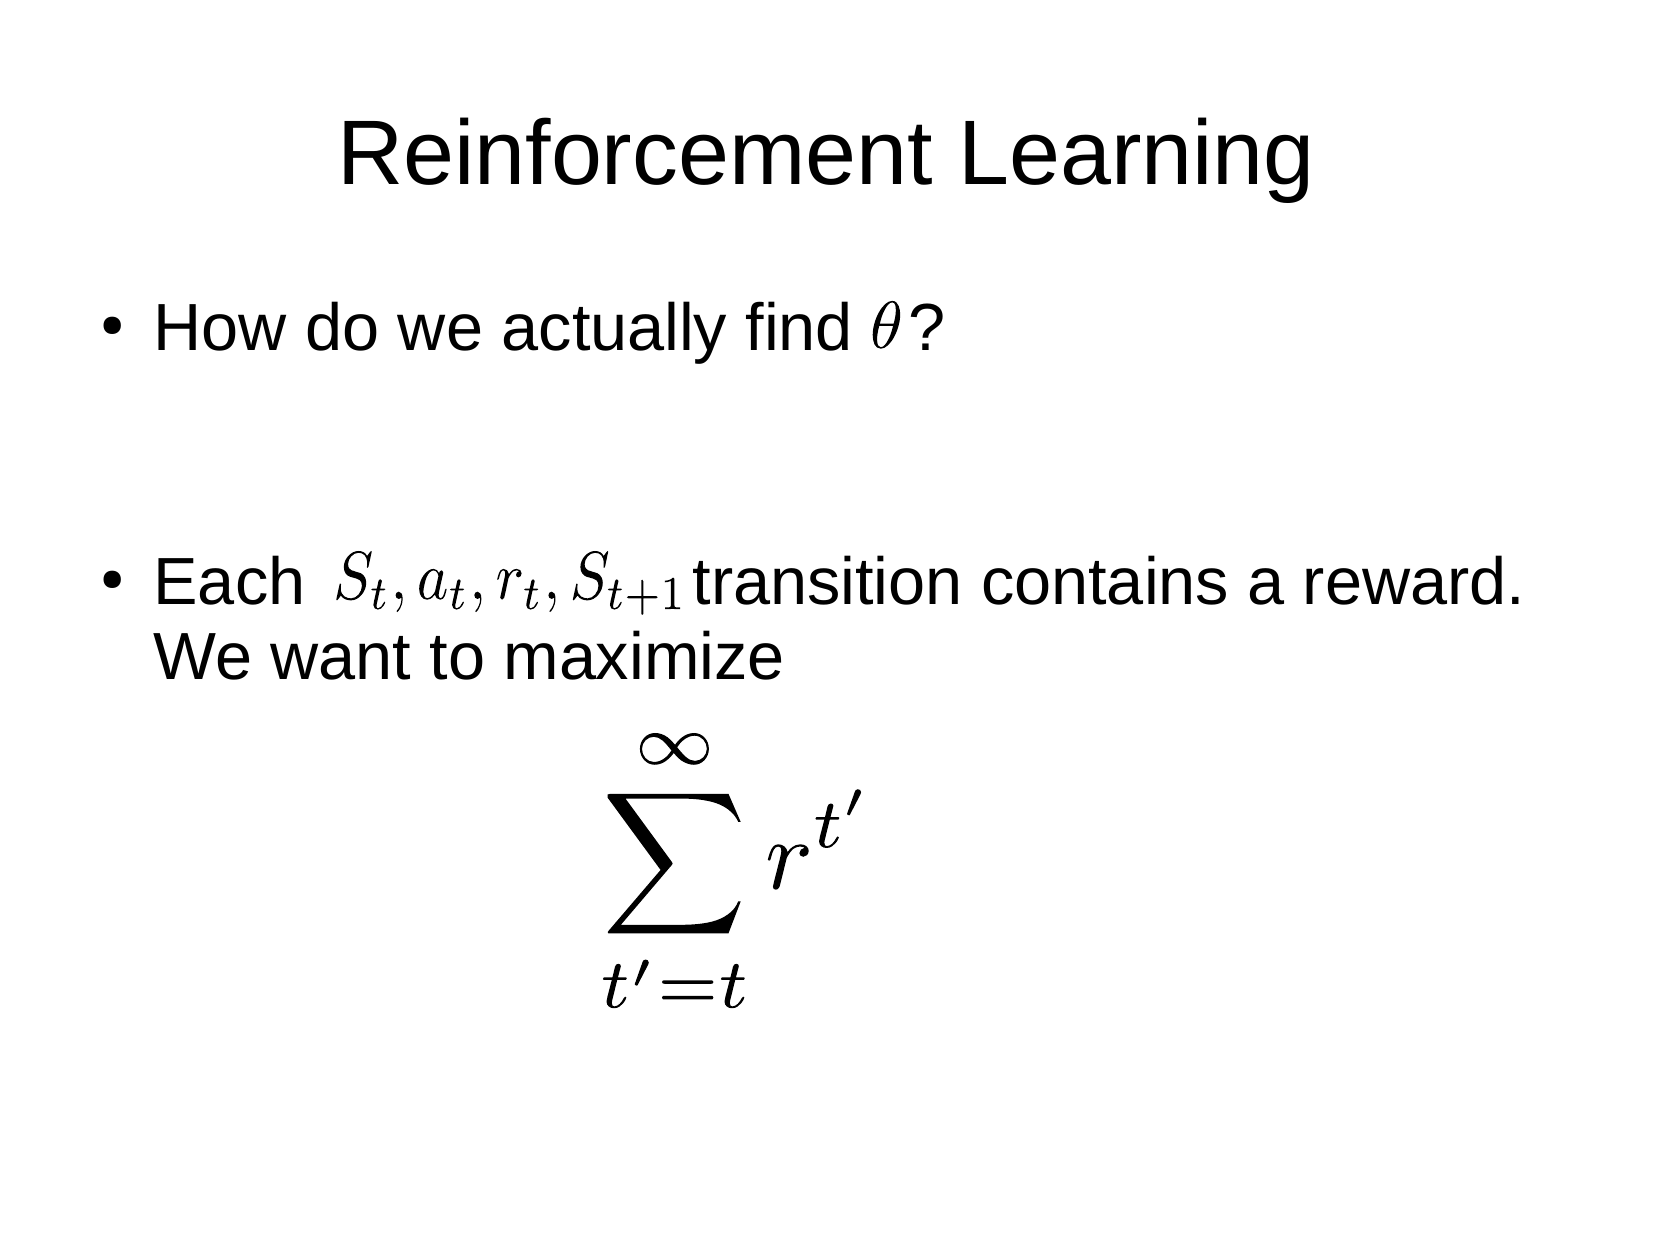

# Reinforcement Learning
How do we actually find ?
Each transition contains a reward. We want to maximize